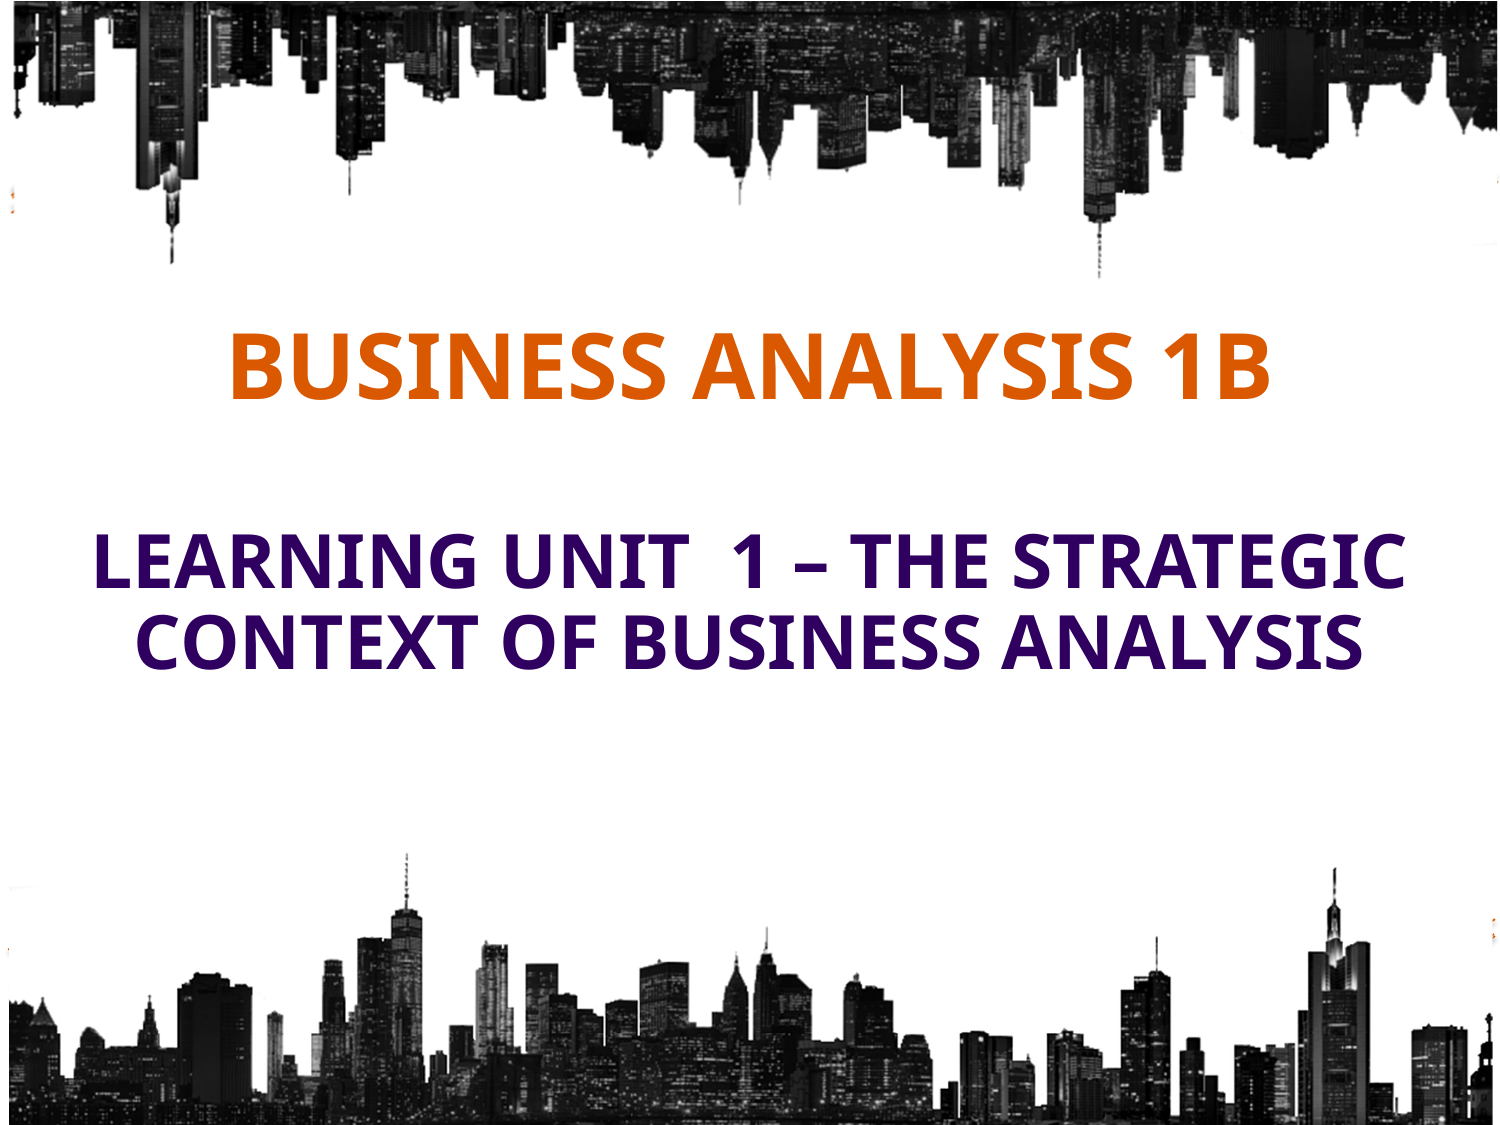

BUSINESS ANALYSIS 1B
LEARNING UNIT 1 – THE STRATEGIC CONTEXT OF BUSINESS ANALYSIS